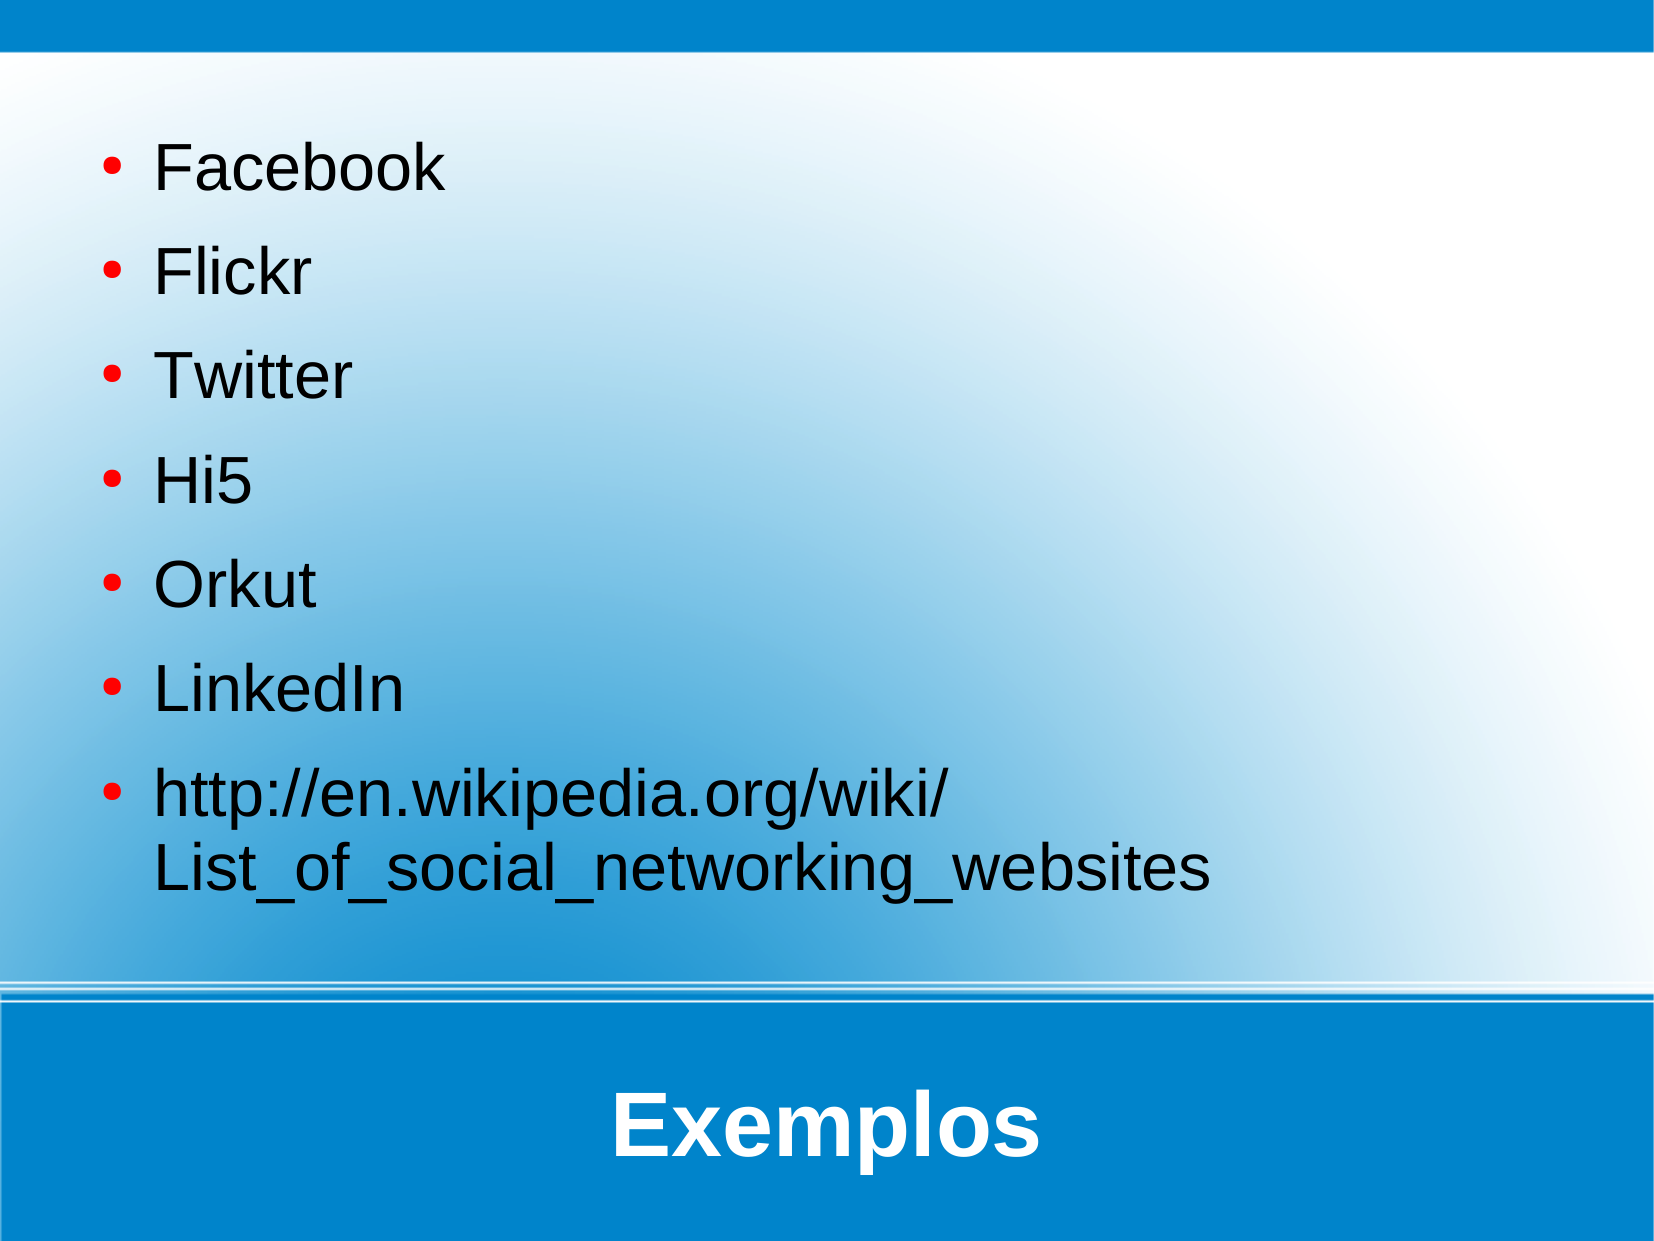

Facebook
Flickr
Twitter
Hi5
Orkut
LinkedIn
http://en.wikipedia.org/wiki/List_of_social_networking_websites
# Exemplos